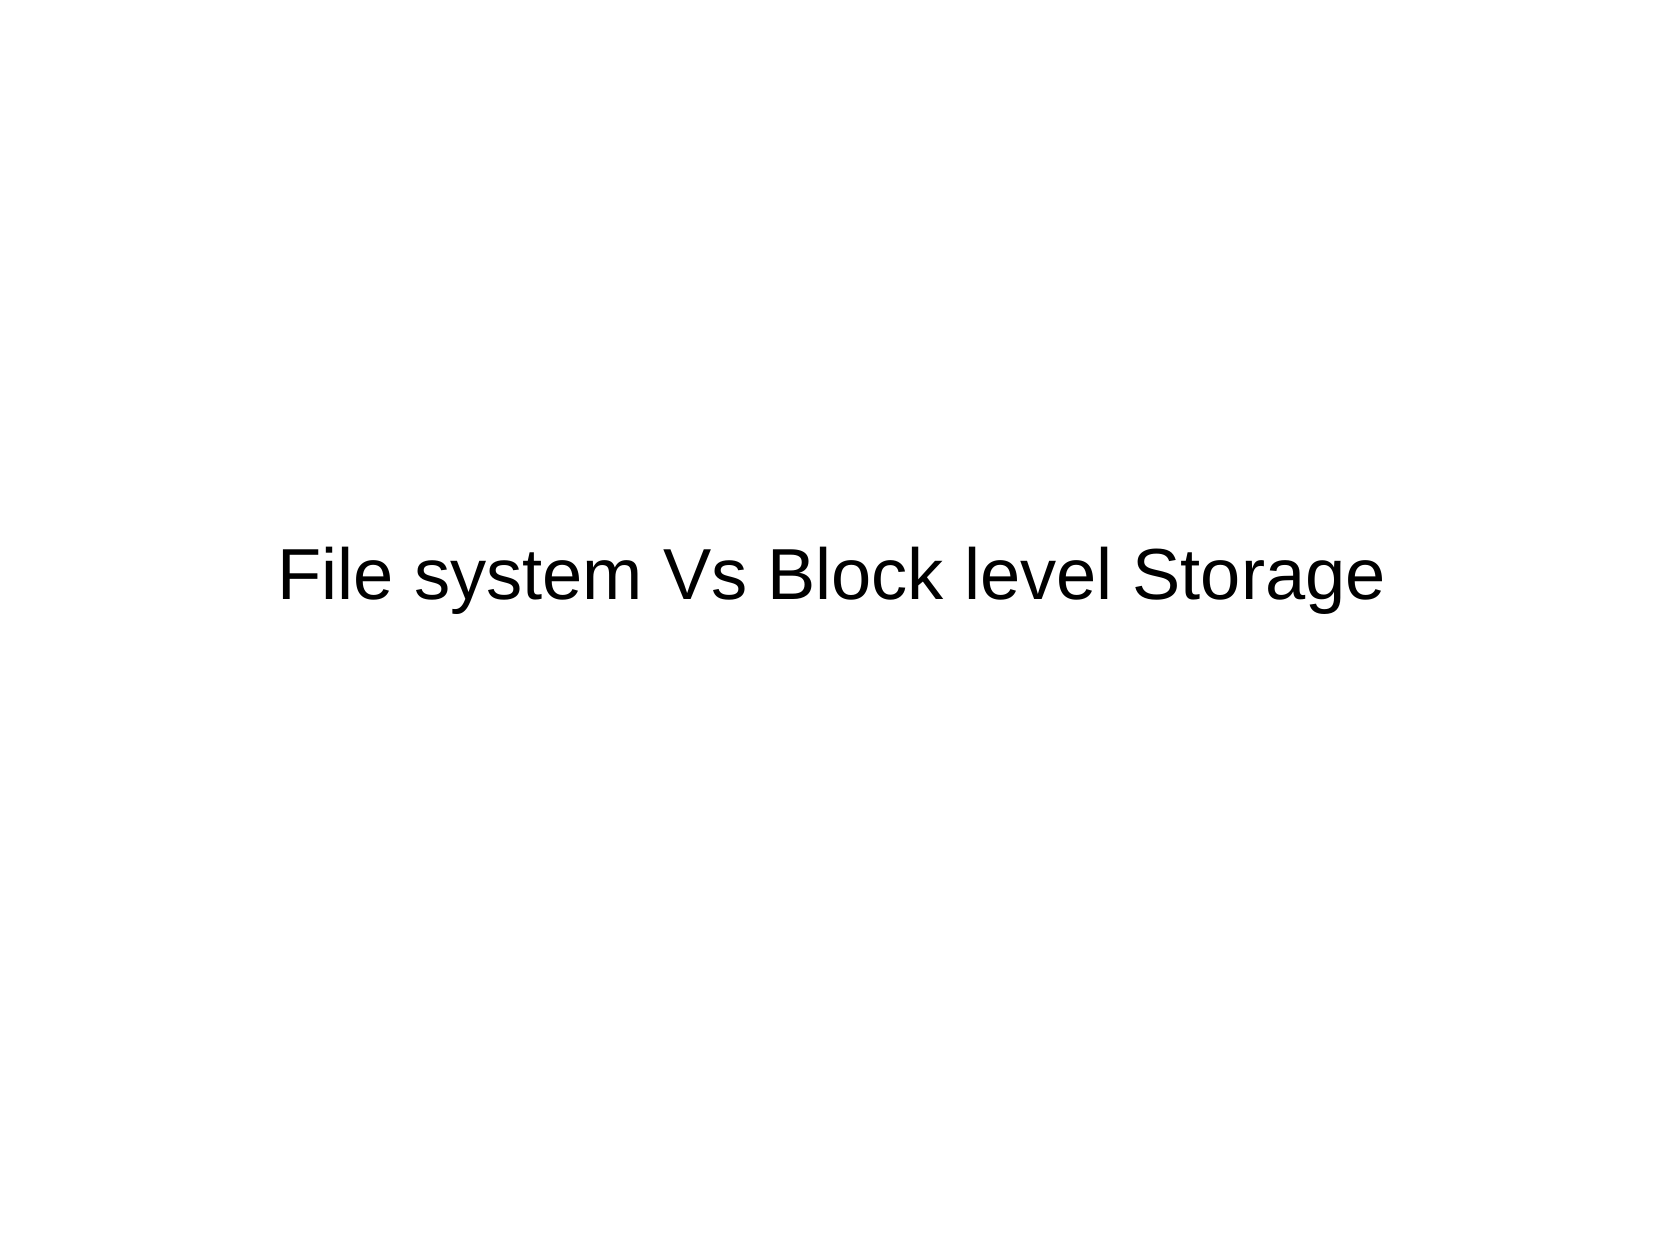

# File system Vs Block level Storage